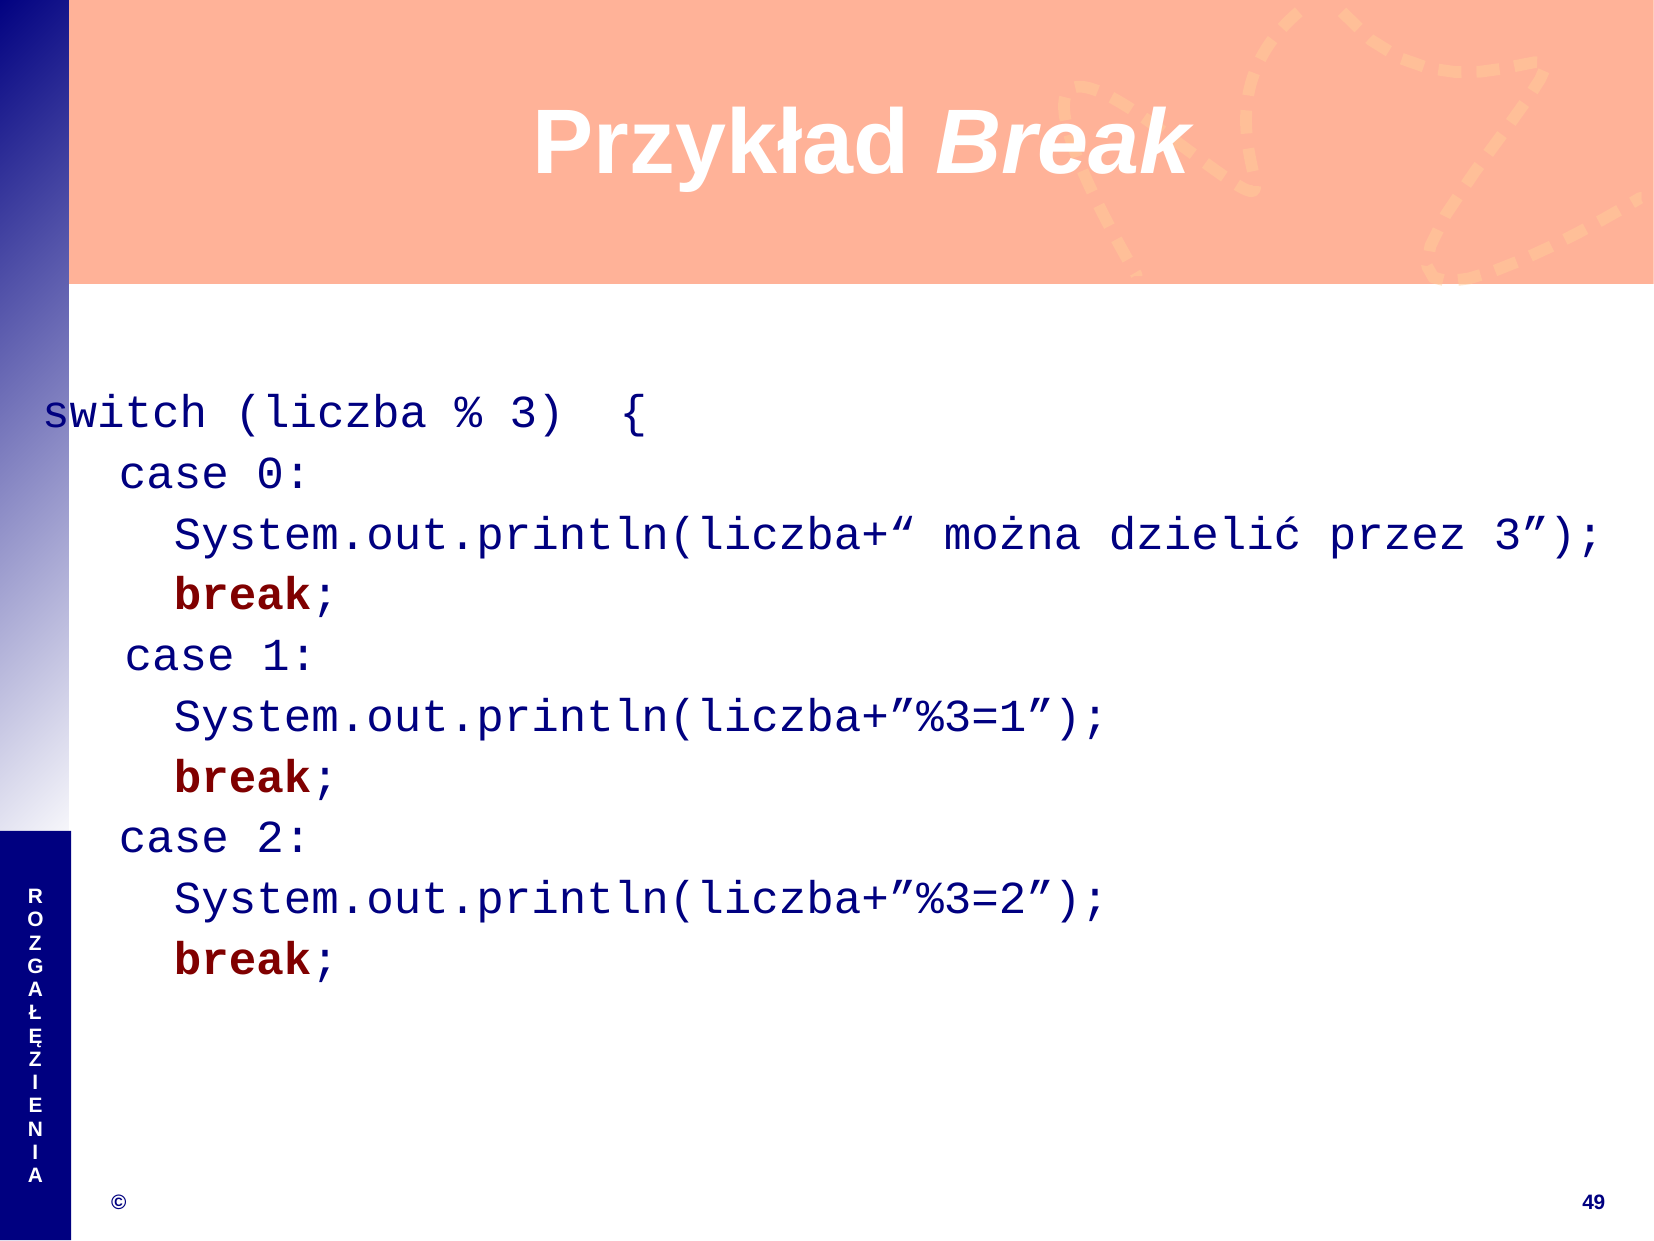

# Przykład Break
switch (liczba % 3) {
case 0:
 System.out.println(liczba+“ można dzielić przez 3”);
 break;
 case 1:
 System.out.println(liczba+”%3=1”);
 break;
case 2:
 System.out.println(liczba+”%3=2”);
 break;
}
R
O
Z
G
A
Ł
Ę
Z
I
E
N
I
A